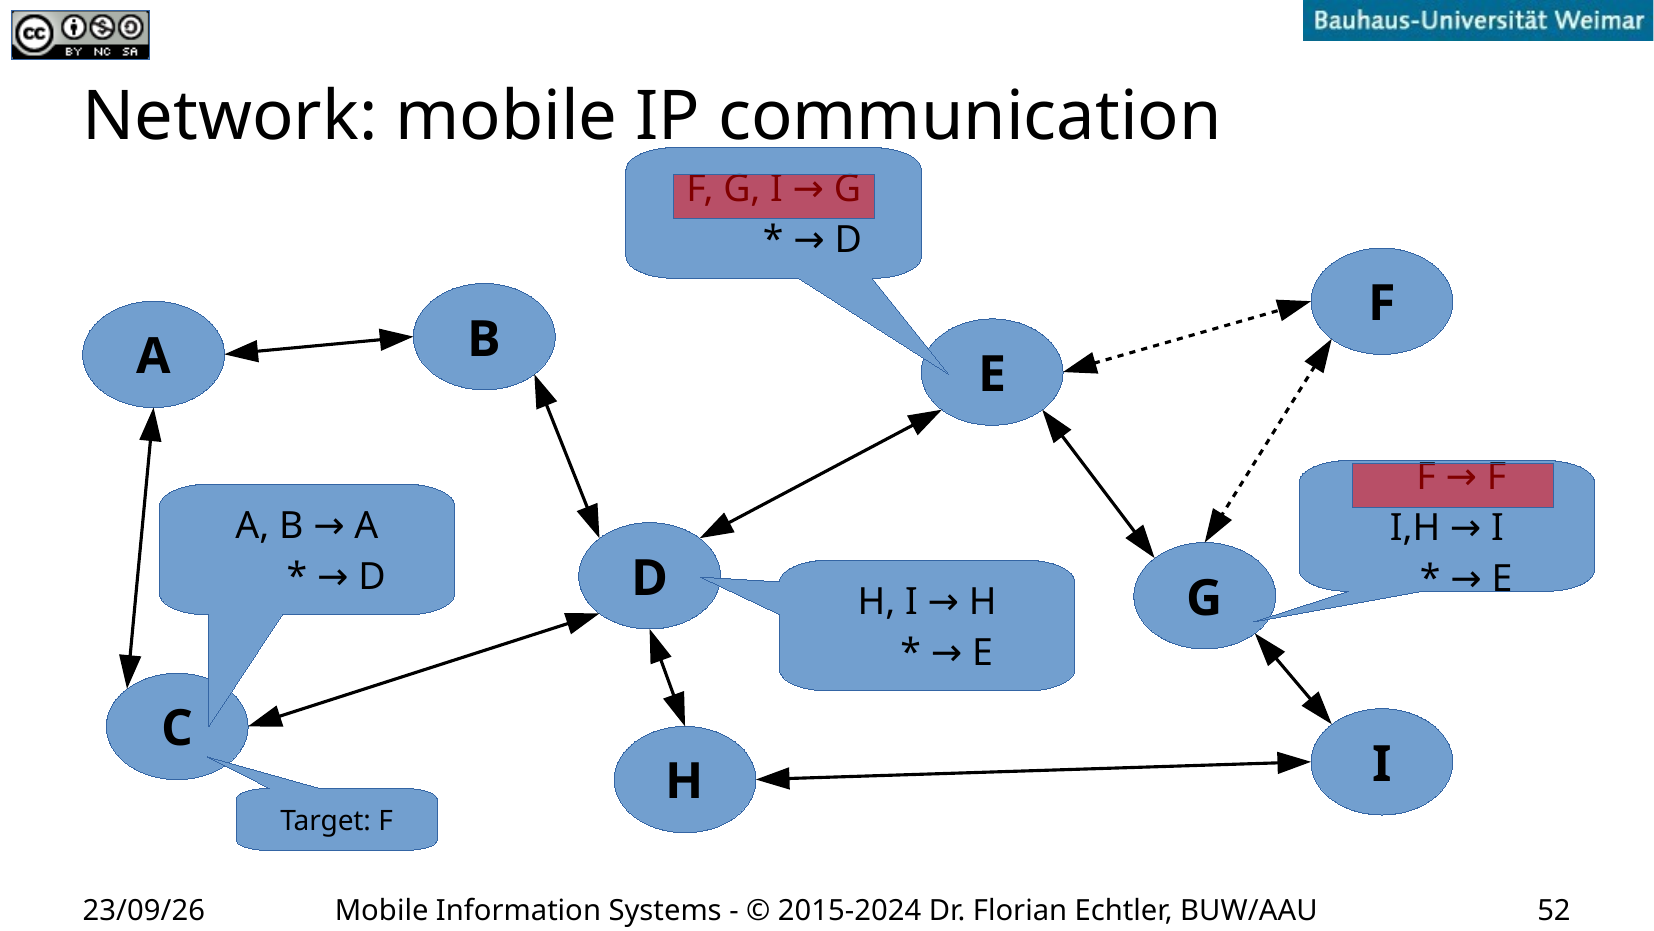

# Network: mobile IP communication
F, G, I → G
 * → D
F
B
A
E
 F → F
I,H → I
 * → E
A, B → A
 * → D
D
G
H, I → H
 * → E
C
I
H
Target: F
Mobile Information Systems - © 2015-2024 Dr. Florian Echtler, BUW/AAU
52